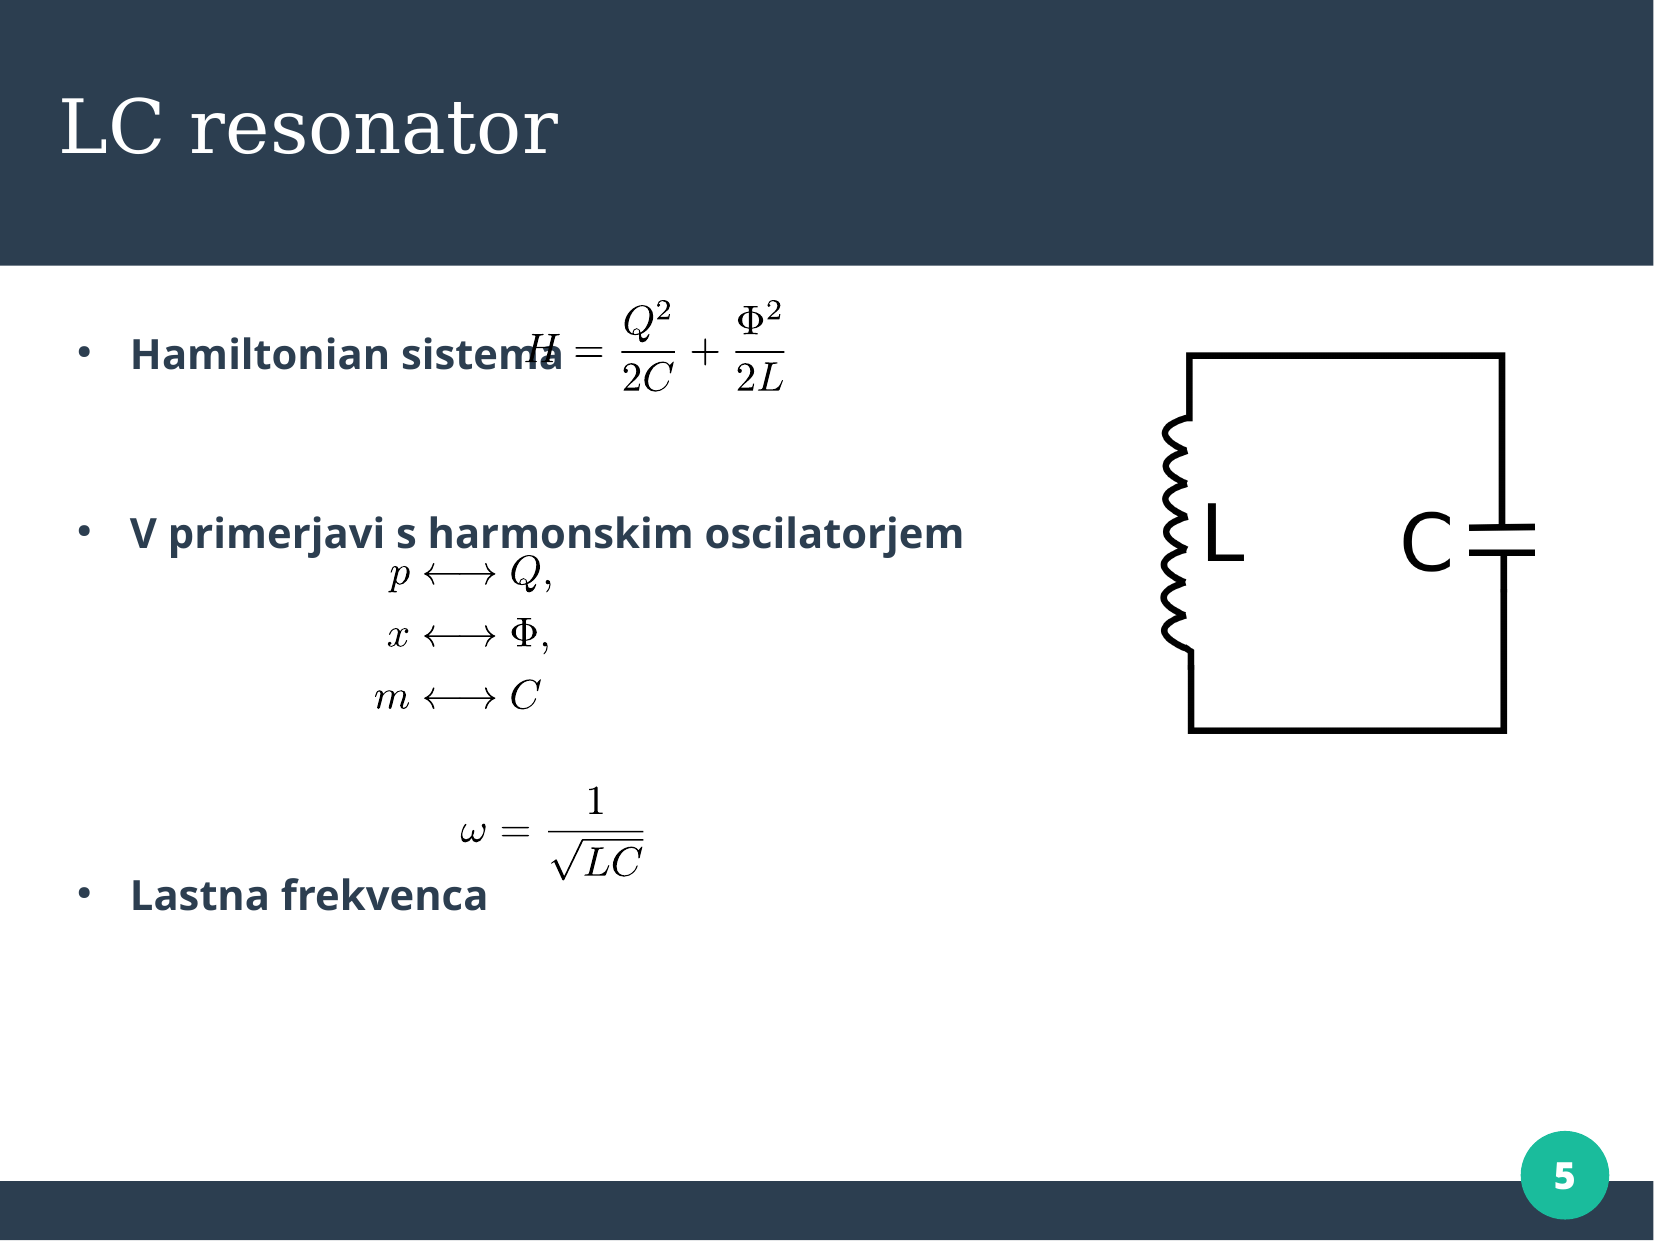

# LC resonator
Hamiltonian sistema
V primerjavi s harmonskim oscilatorjem
Lastna frekvenca
5